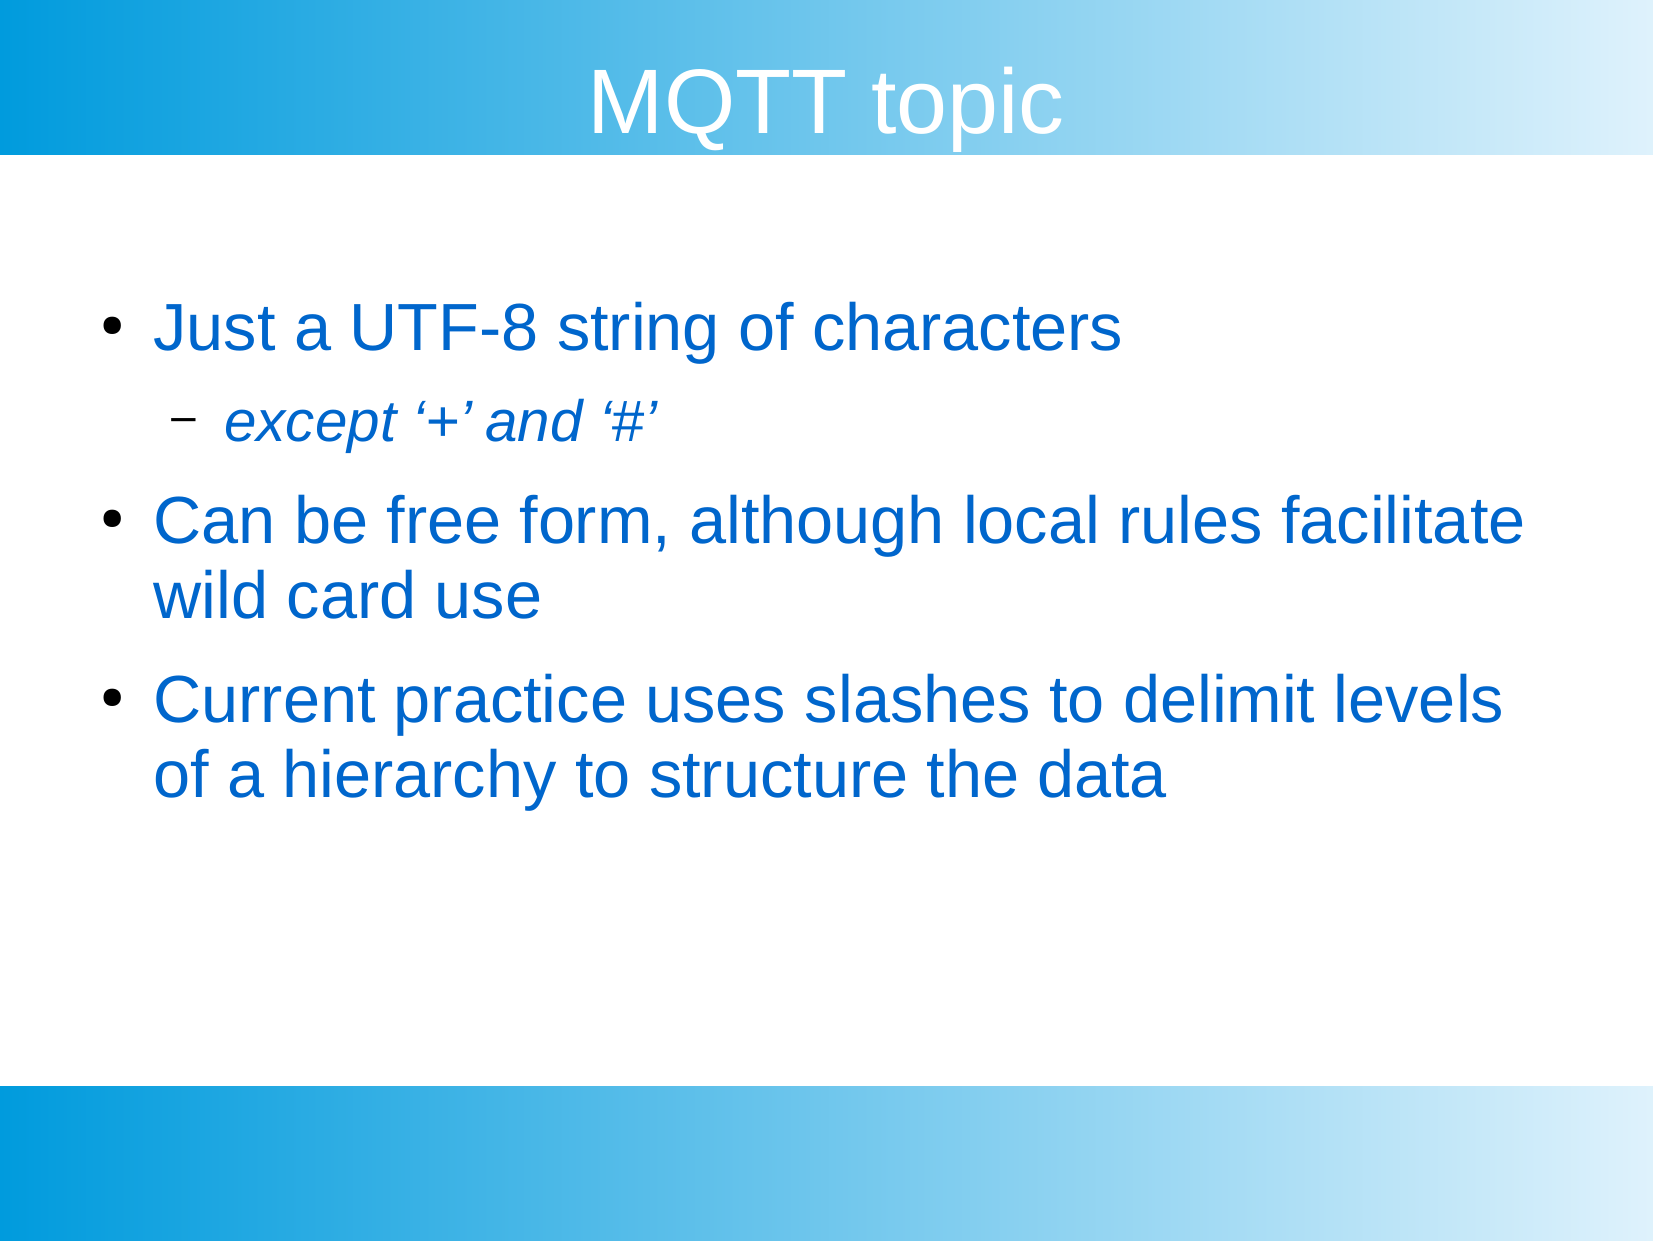

# MQTT topic
Just a UTF-8 string of characters
except ‘+’ and ‘#’
Can be free form, although local rules facilitate wild card use
Current practice uses slashes to delimit levels of a hierarchy to structure the data